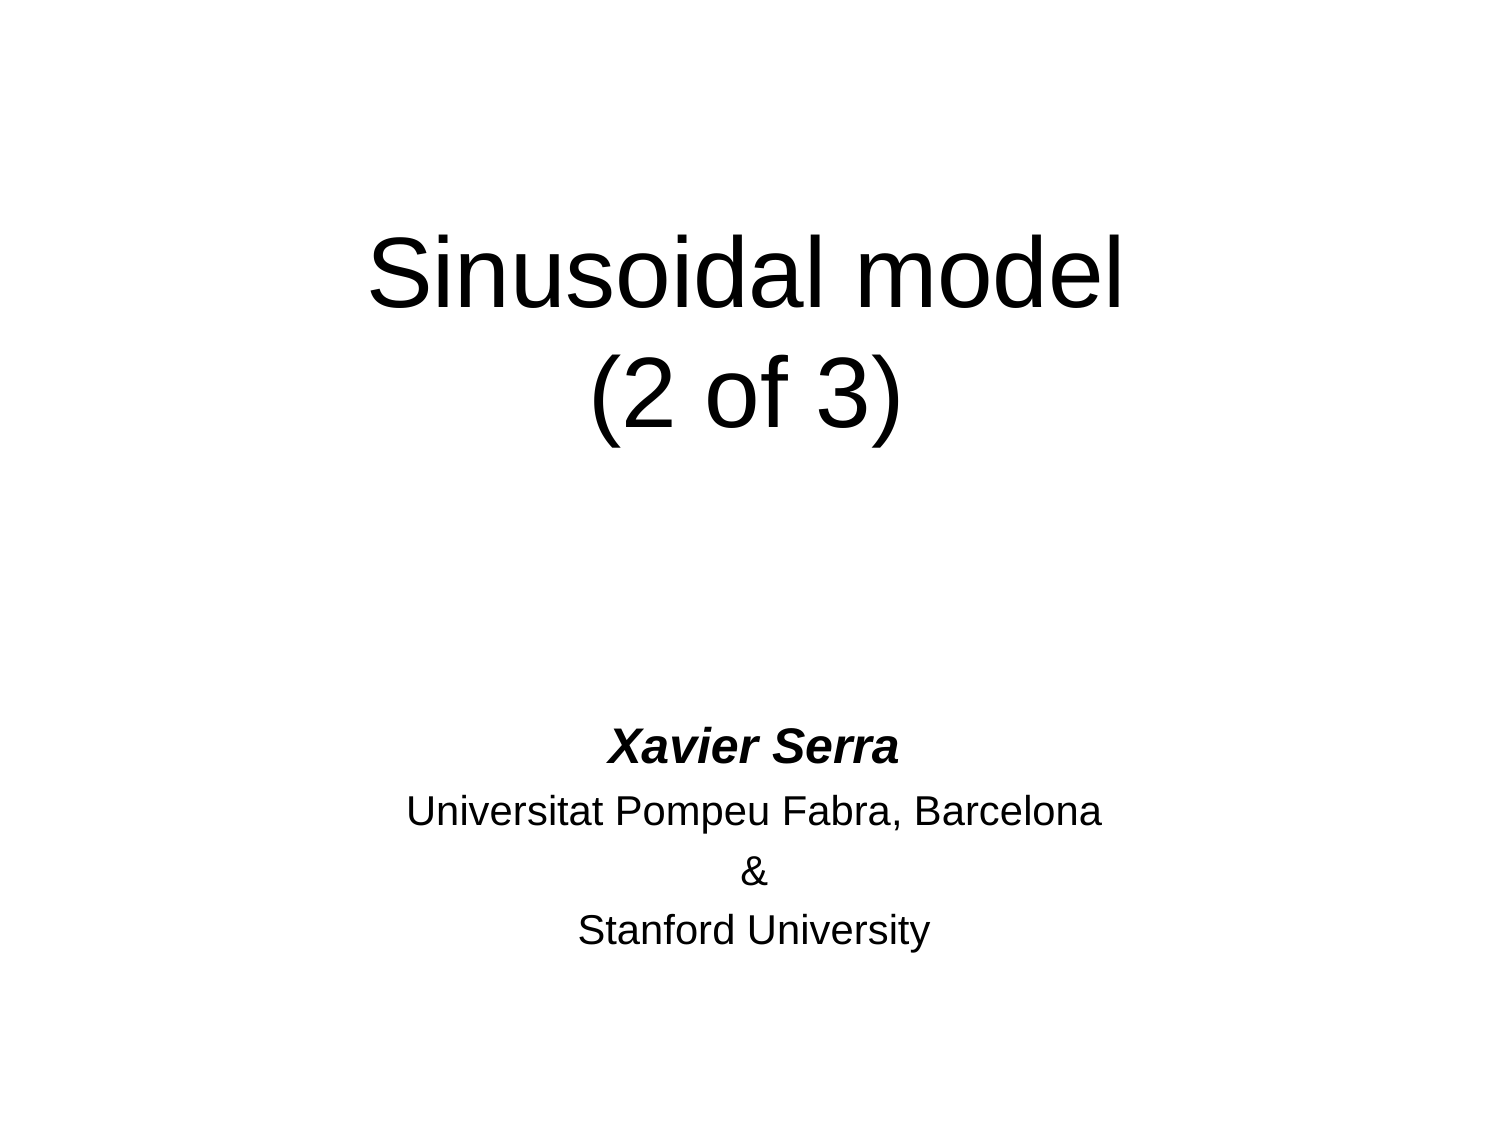

# Sinusoidal model (2 of 3)
Xavier Serra
Universitat Pompeu Fabra, Barcelona
&
Stanford University